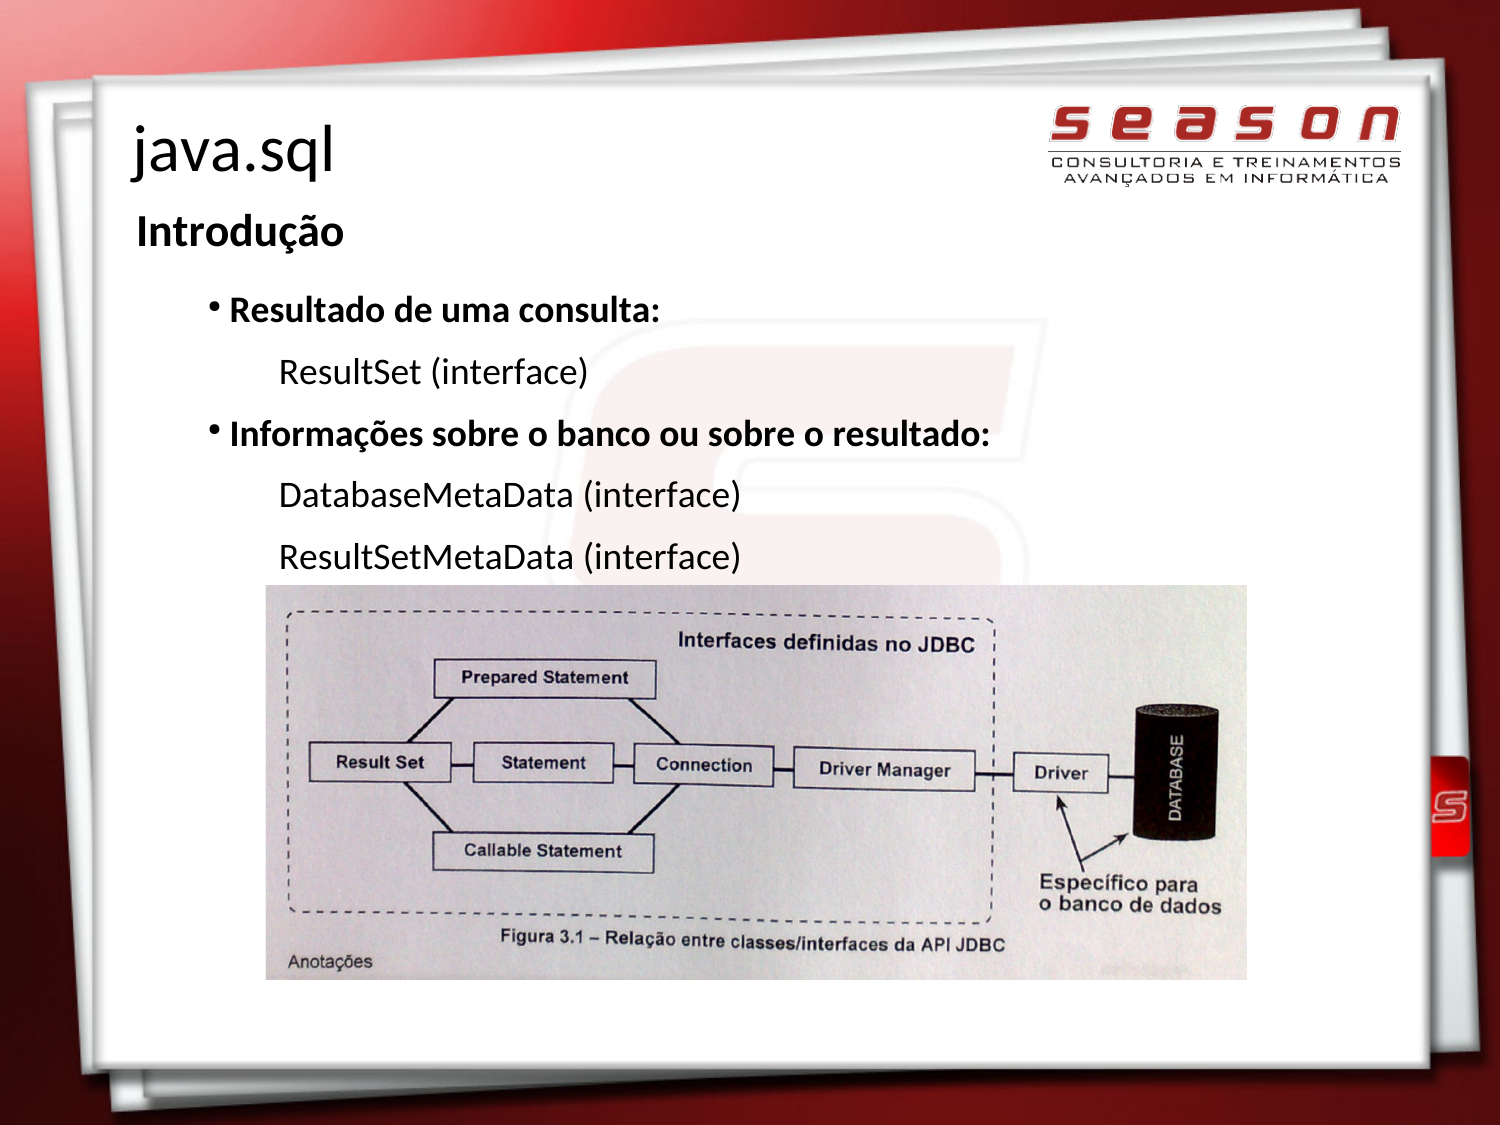

# java.sql
Introdução
 Resultado de uma consulta:
ResultSet (interface)
 Informações sobre o banco ou sobre o resultado:
DatabaseMetaData (interface)
ResultSetMetaData (interface)